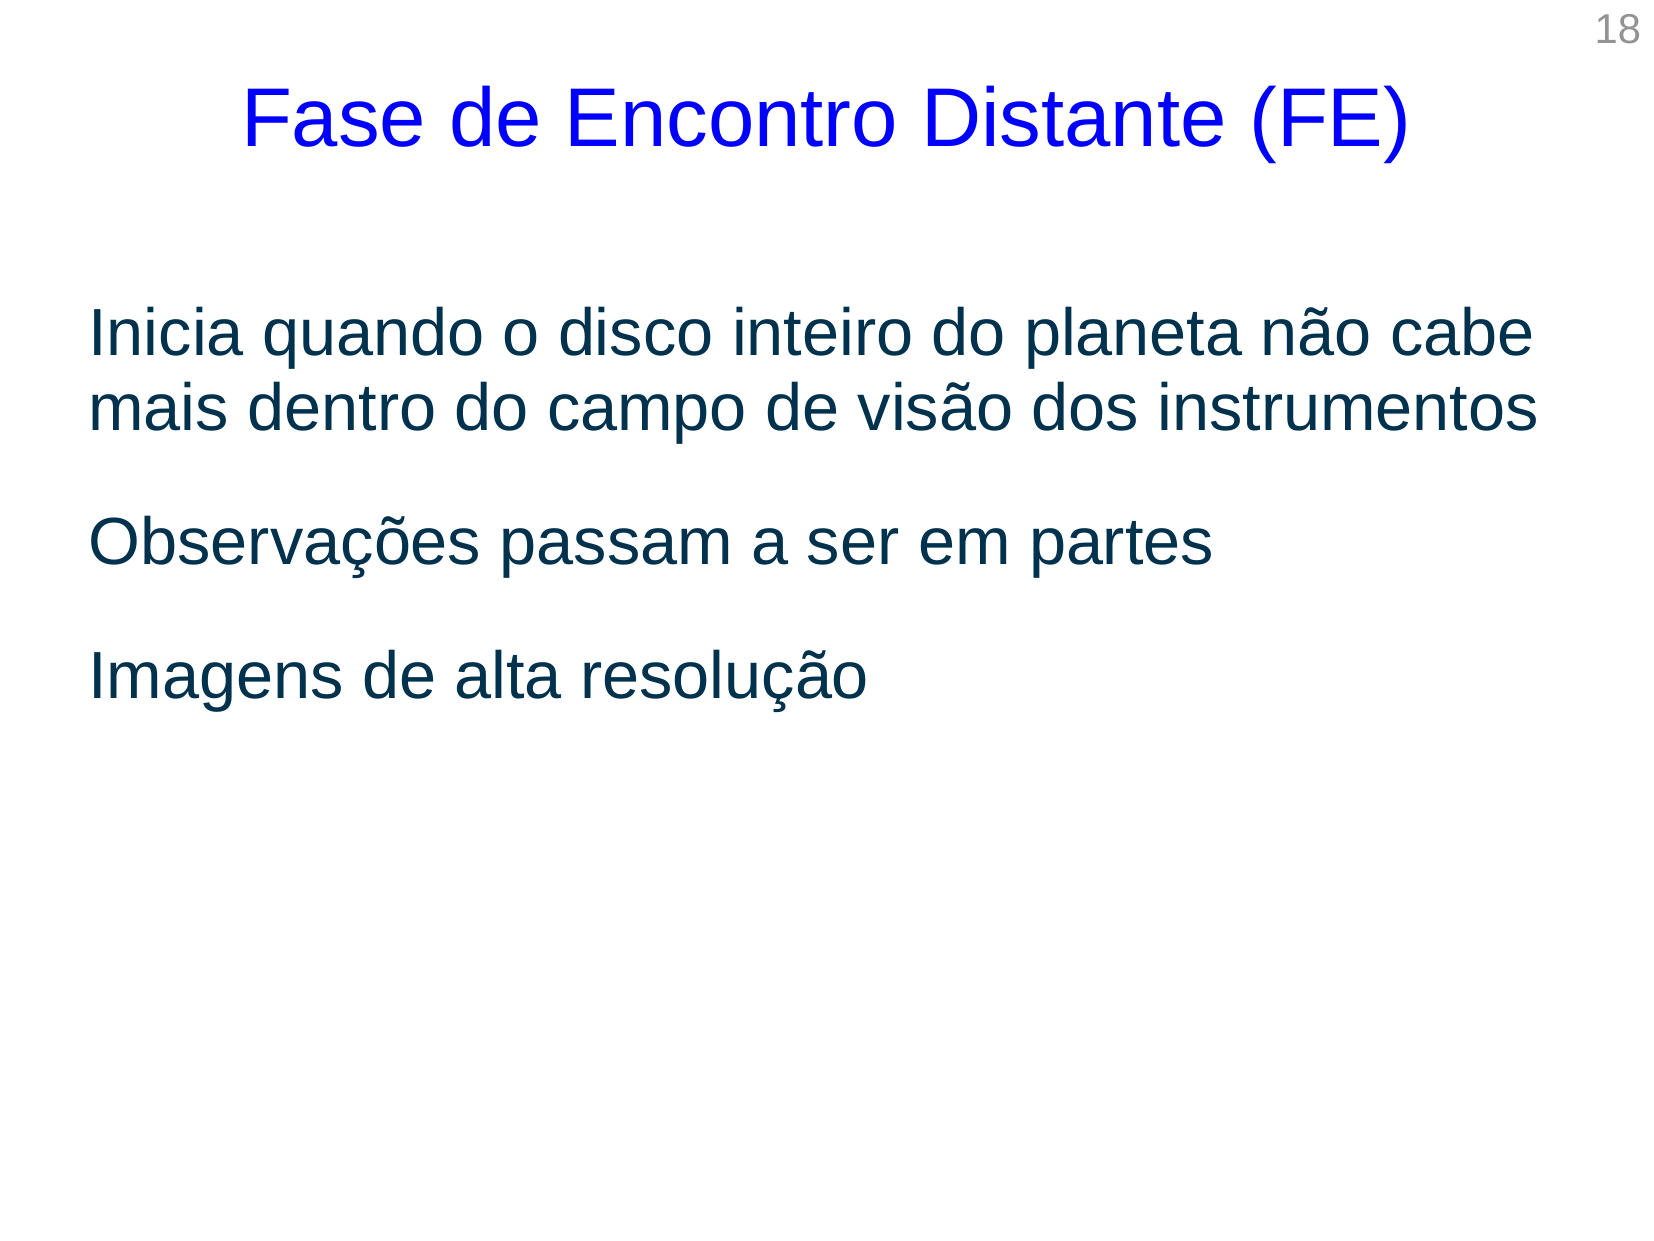

18
# Fase de Encontro Distante (FE)
Inicia quando o disco inteiro do planeta não cabe mais dentro do campo de visão dos instrumentos
Observações passam a ser em partes
Imagens de alta resolução